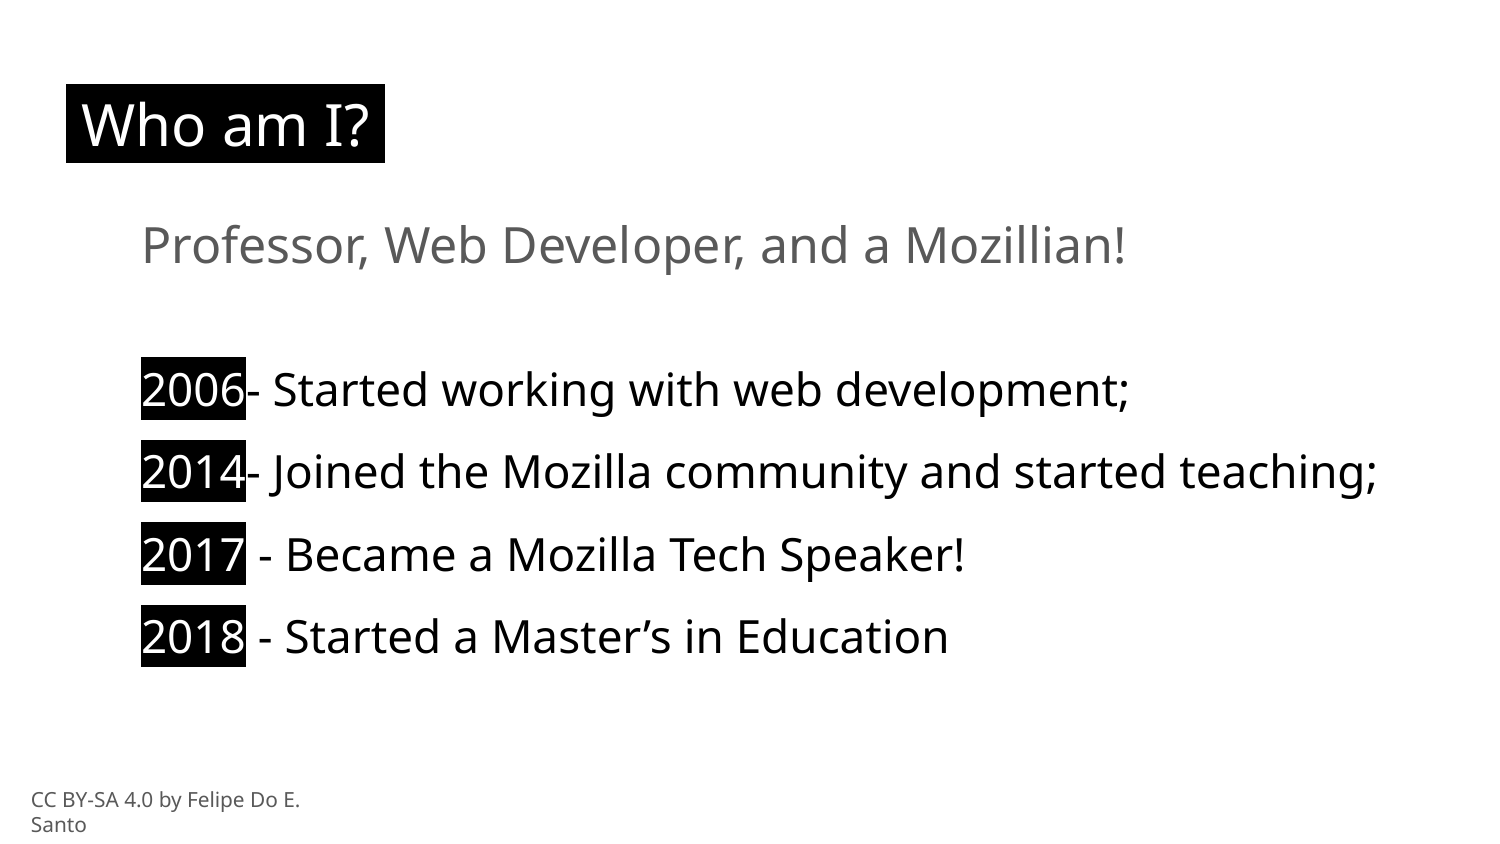

# Who am I?
Professor, Web Developer, and a Mozillian!
2006- Started working with web development;
2014- Joined the Mozilla community and started teaching;
2017 - Became a Mozilla Tech Speaker!
2018 - Started a Master’s in Education
CC BY-SA 4.0 by Felipe Do E. Santo